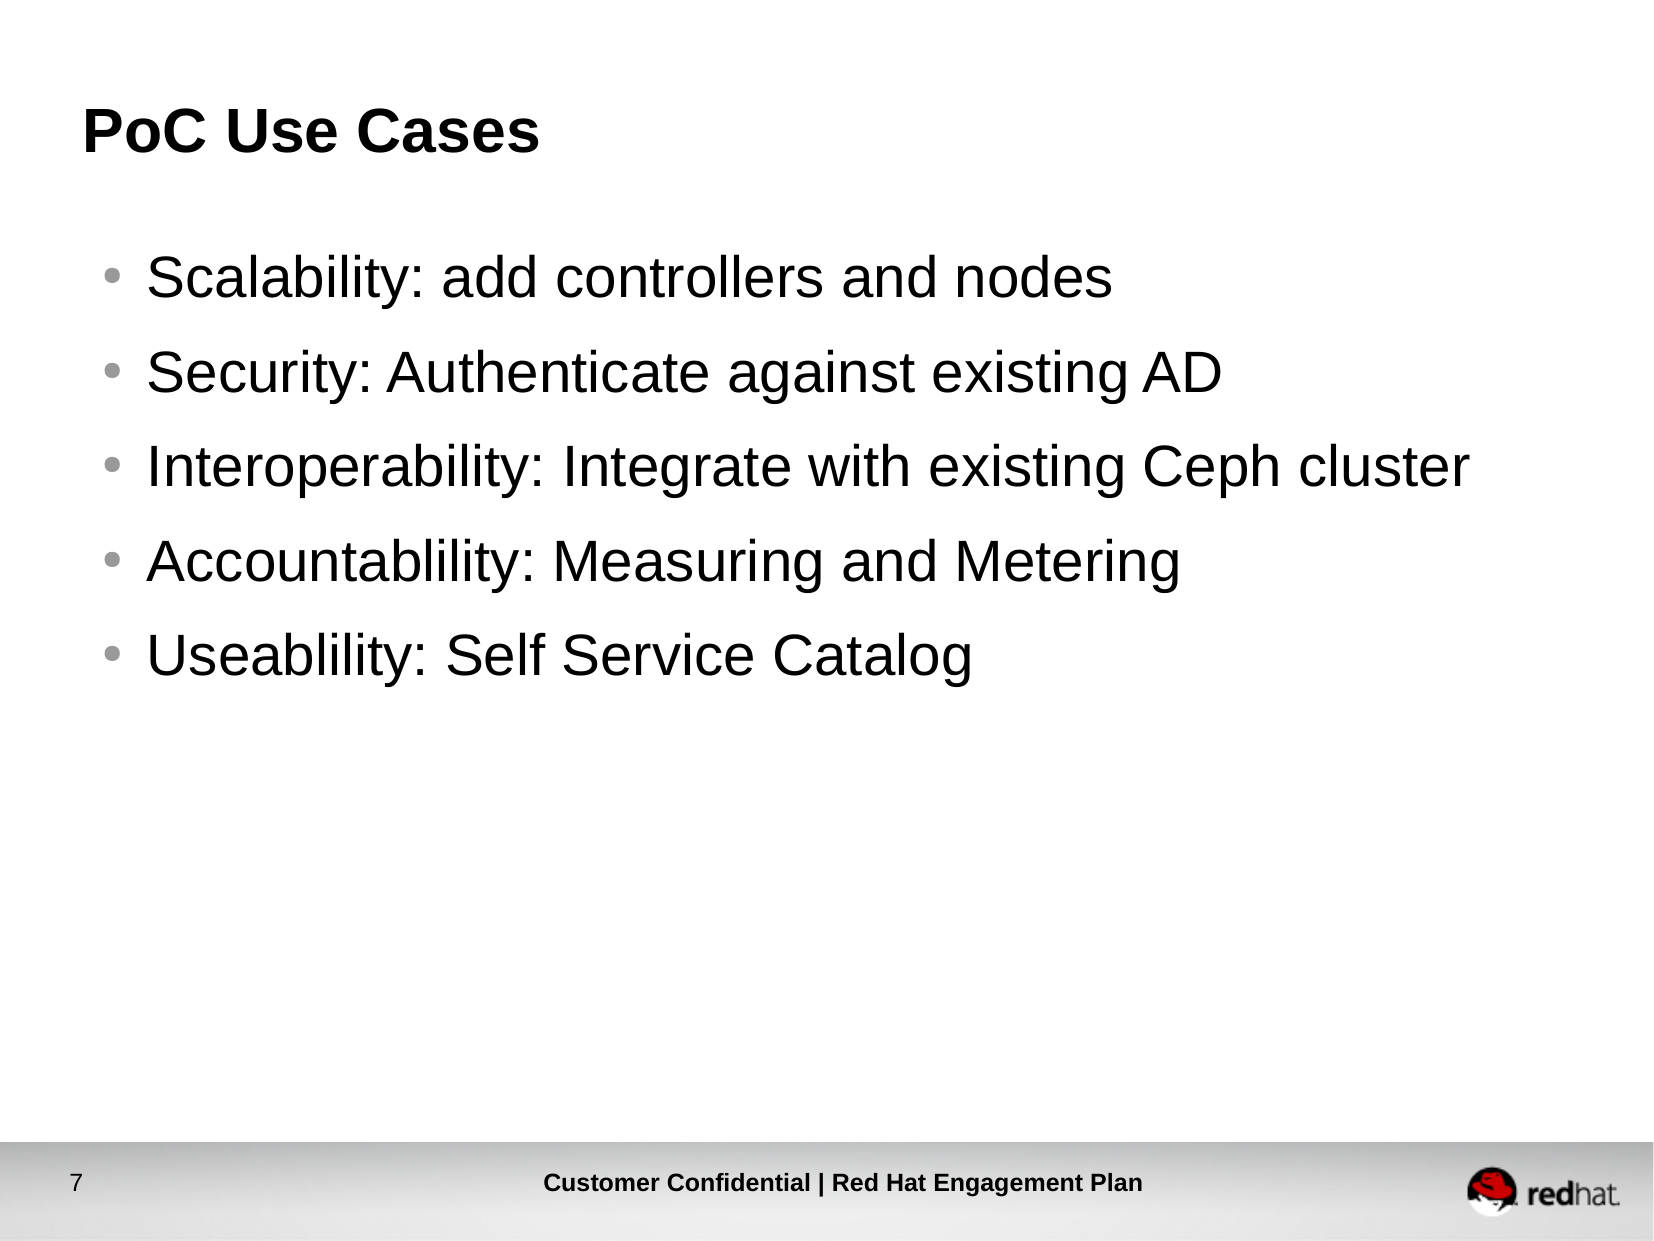

# PoC Use Cases
Scalability: add controllers and nodes
Security: Authenticate against existing AD
Interoperability: Integrate with existing Ceph cluster
Accountablility: Measuring and Metering
Useablility: Self Service Catalog